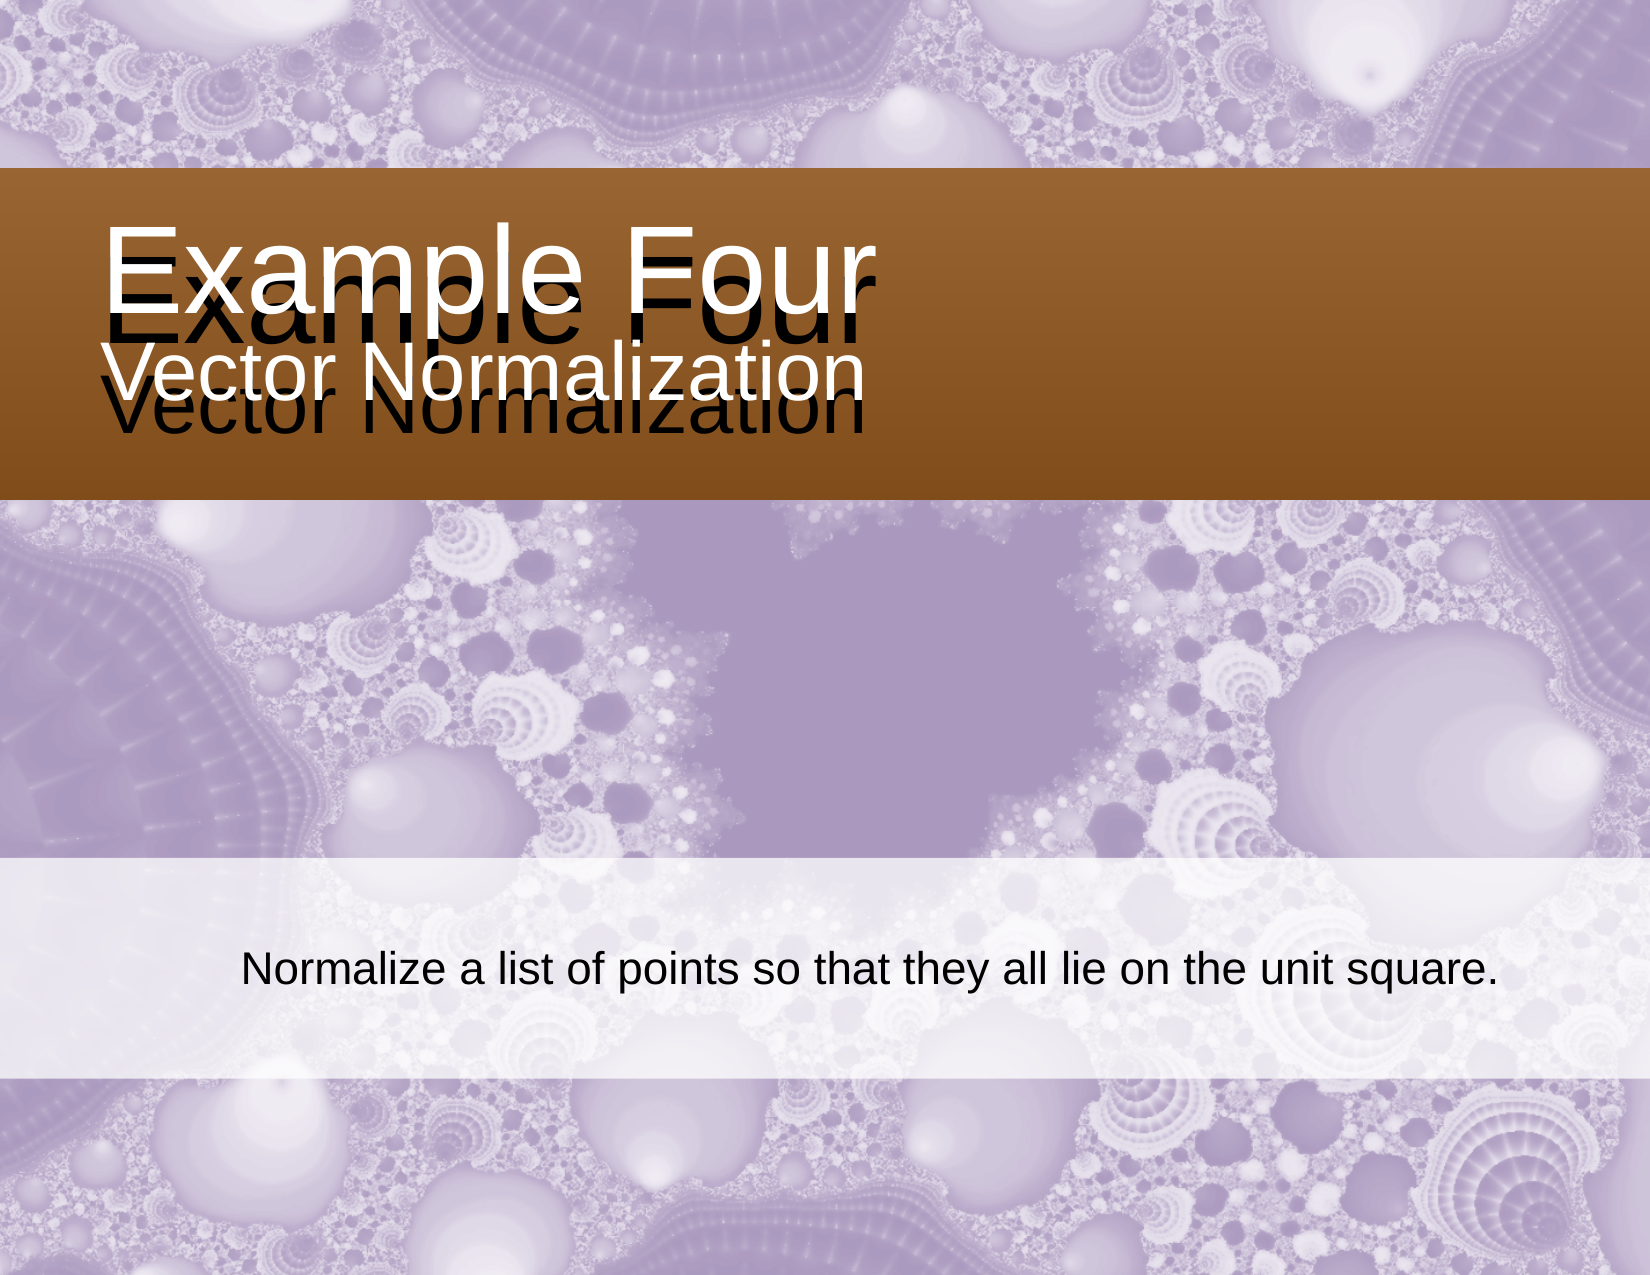

Example Four
Vector Normalization
Example Four
Vector Normalization
Normalize a list of points so that they all lie on the unit square.